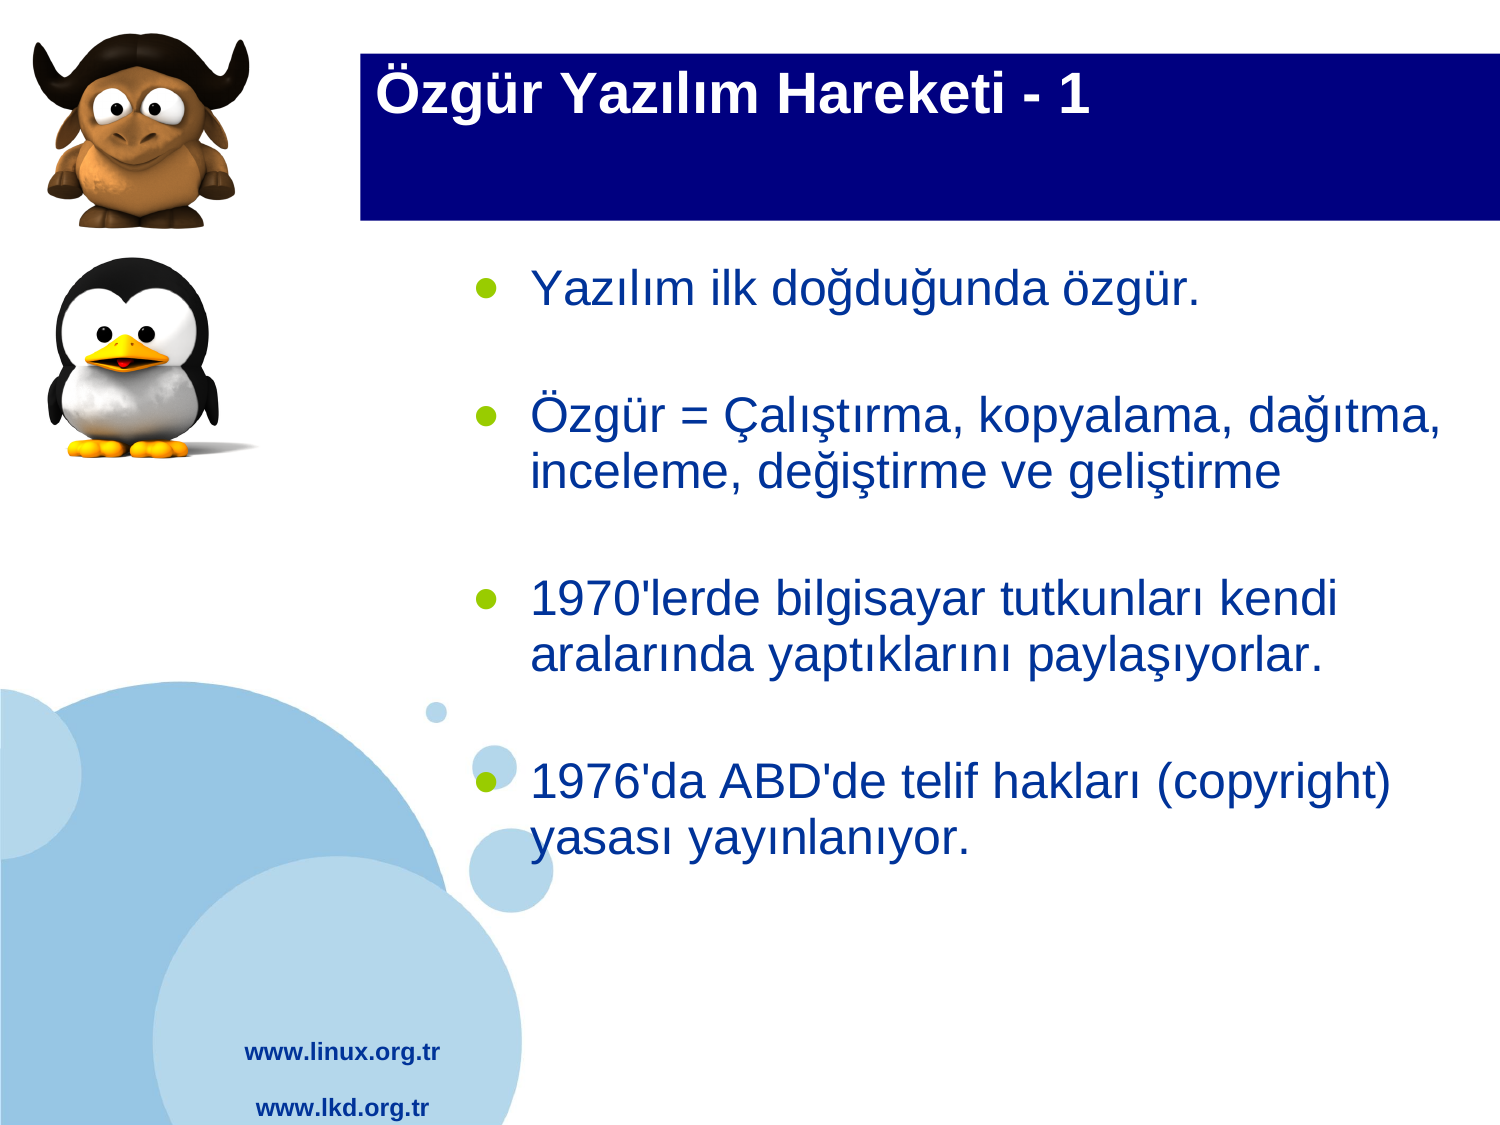

# Özgür Yazılım Hareketi - 1
Yazılım ilk doğduğunda özgür.
Özgür = Çalıştırma, kopyalama, dağıtma, inceleme, değiştirme ve geliştirme
1970'lerde bilgisayar tutkunları kendi aralarında yaptıklarını paylaşıyorlar.
1976'da ABD'de telif hakları (copyright) yasası yayınlanıyor.